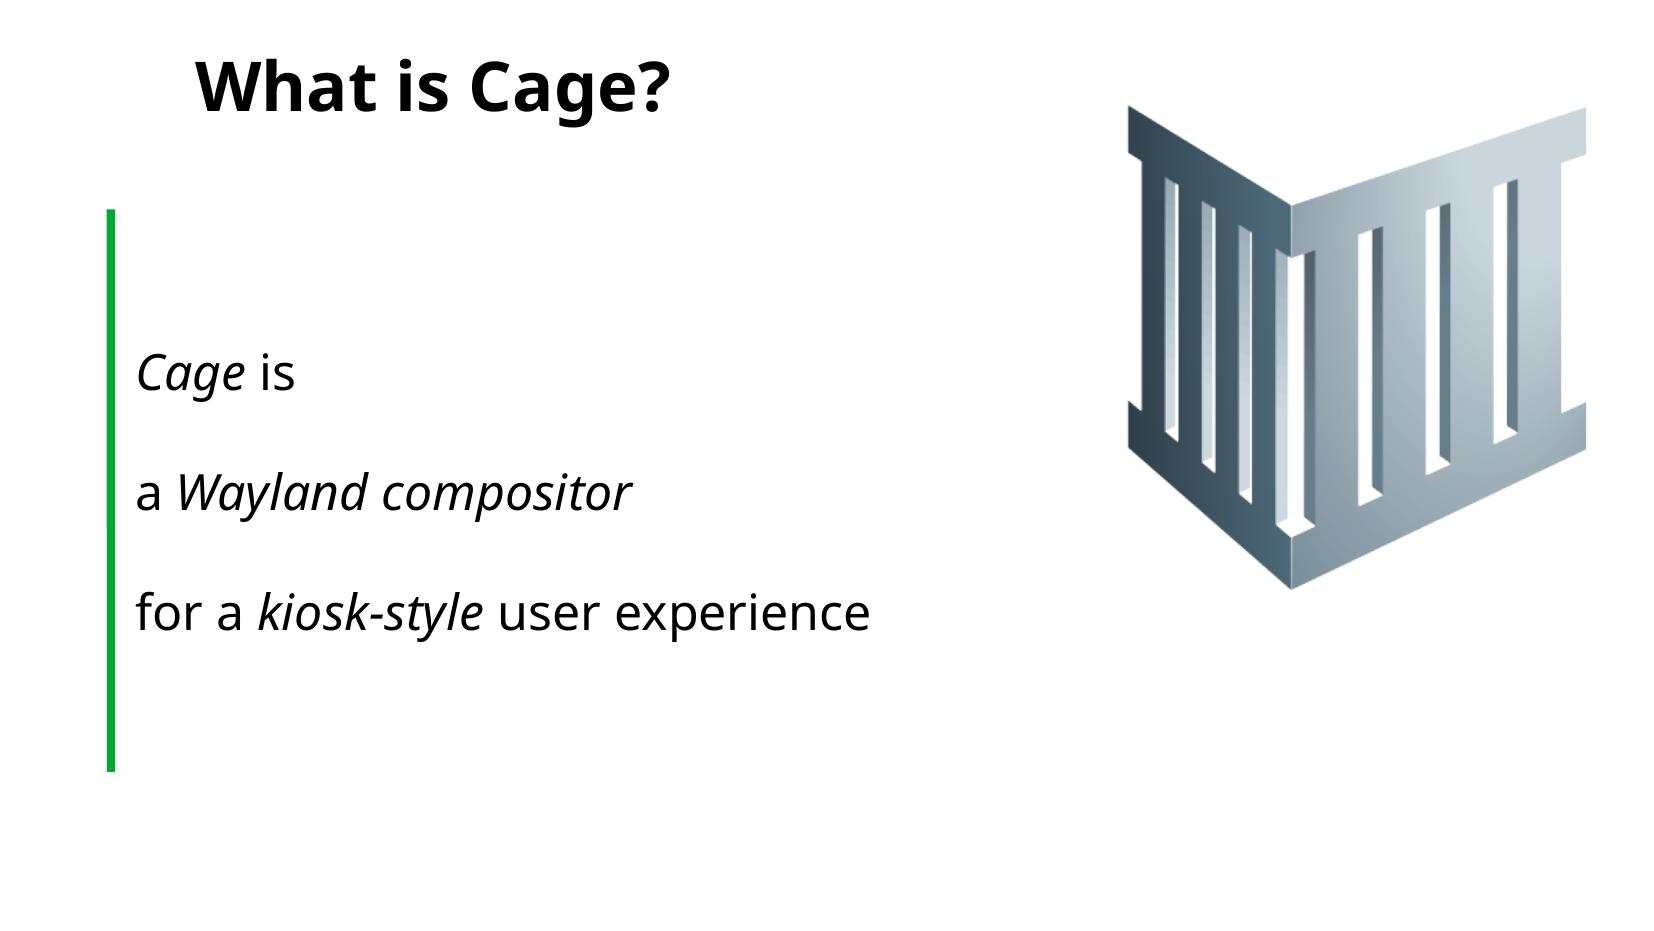

What is Cage?
Cage is
a Wayland compositor
for a kiosk-style user experience